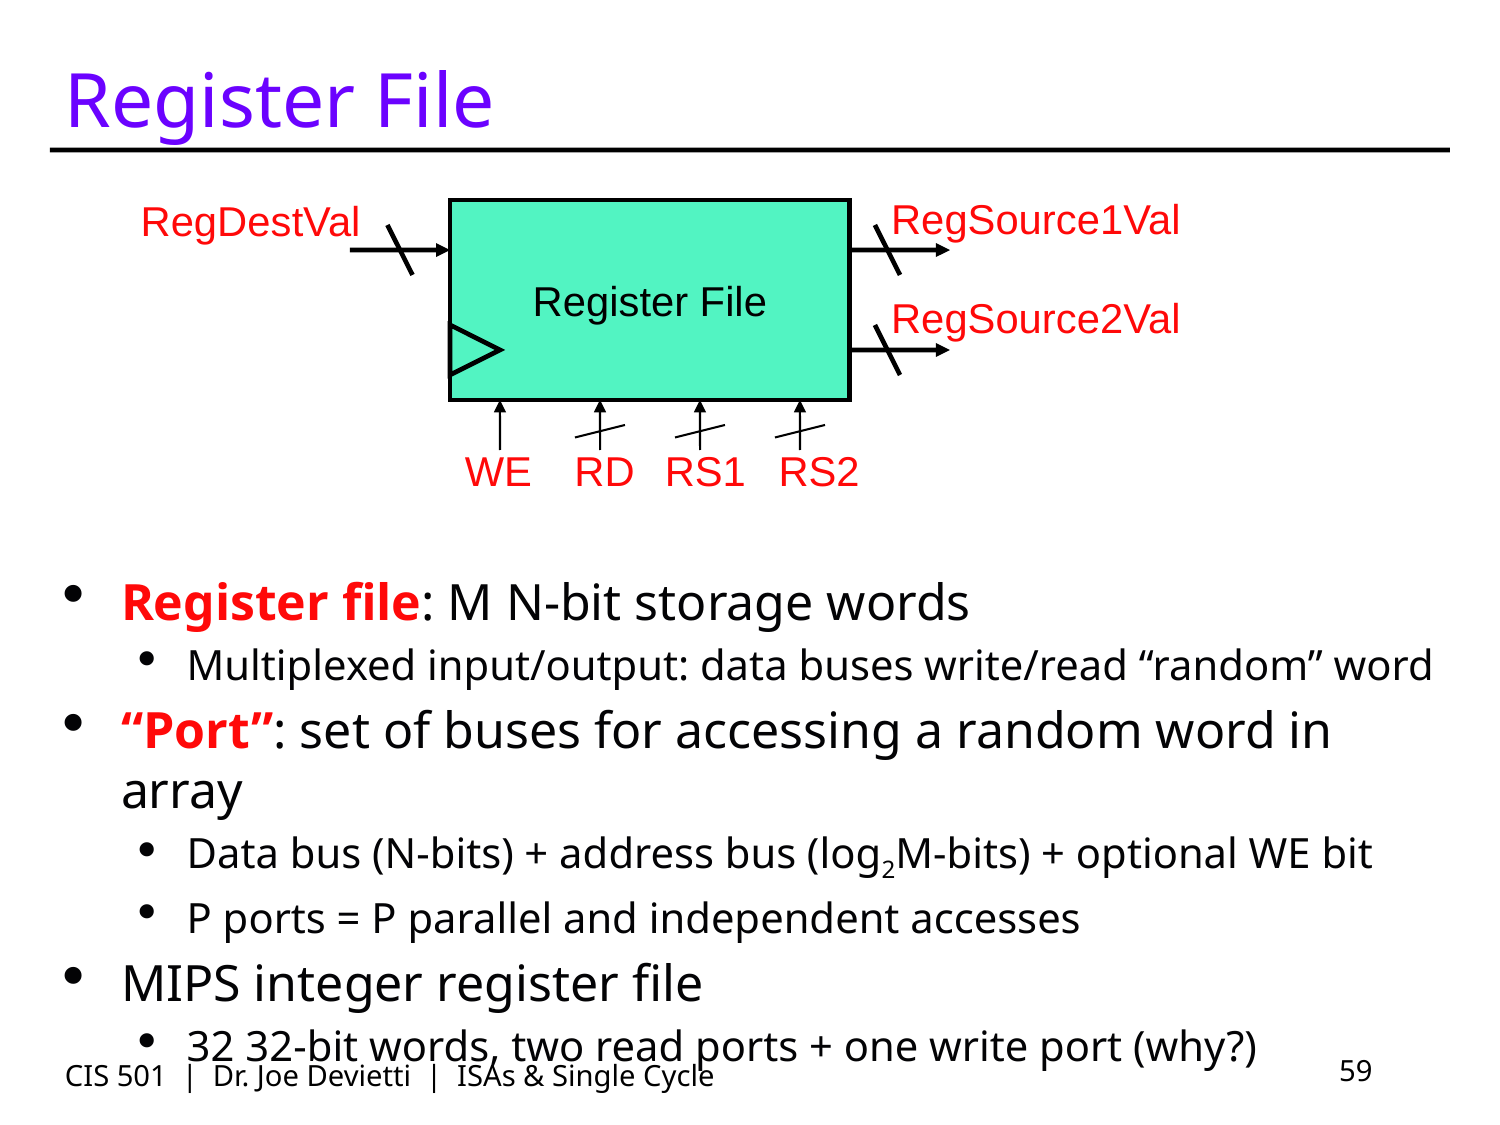

Register File
RegSource1Val
RegDestVal
Register File
RegSource2Val
WE
RD
RS1
RS2
Register file: M N-bit storage words
Multiplexed input/output: data buses write/read “random” word
“Port”: set of buses for accessing a random word in array
Data bus (N-bits) + address bus (log2M-bits) + optional WE bit
P ports = P parallel and independent accesses
MIPS integer register file
32 32-bit words, two read ports + one write port (why?)
CIS 501 | Dr. Joe Devietti | ISAs & Single Cycle